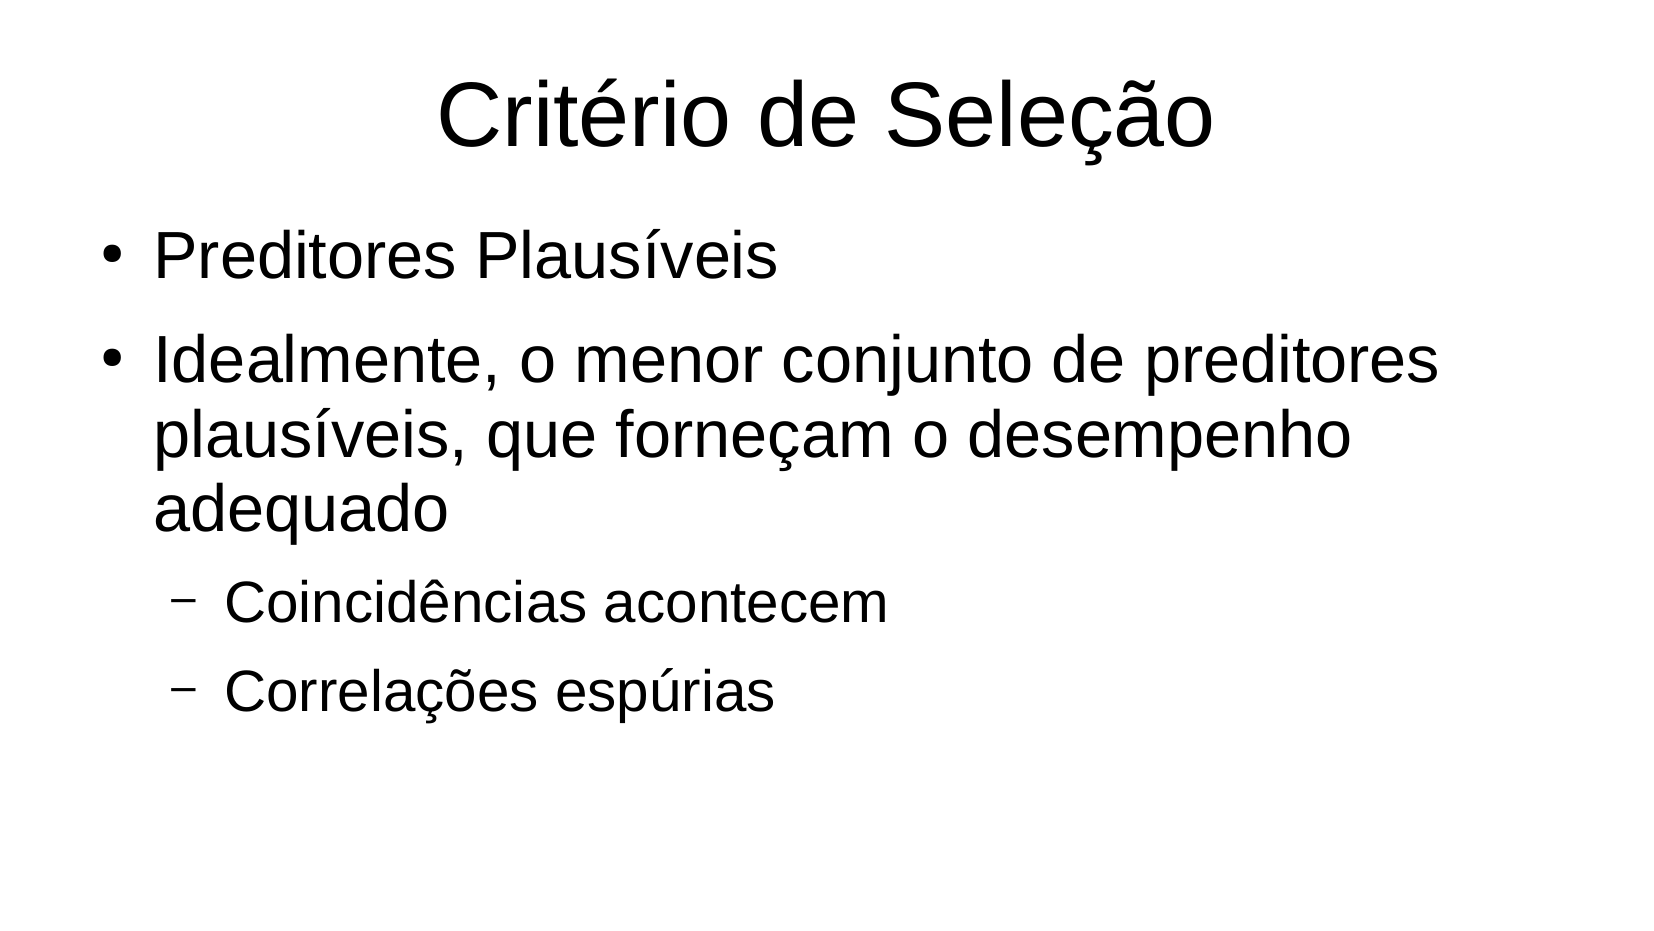

# Critério de Seleção
Preditores Plausíveis
Idealmente, o menor conjunto de preditores plausíveis, que forneçam o desempenho adequado
Coincidências acontecem
Correlações espúrias